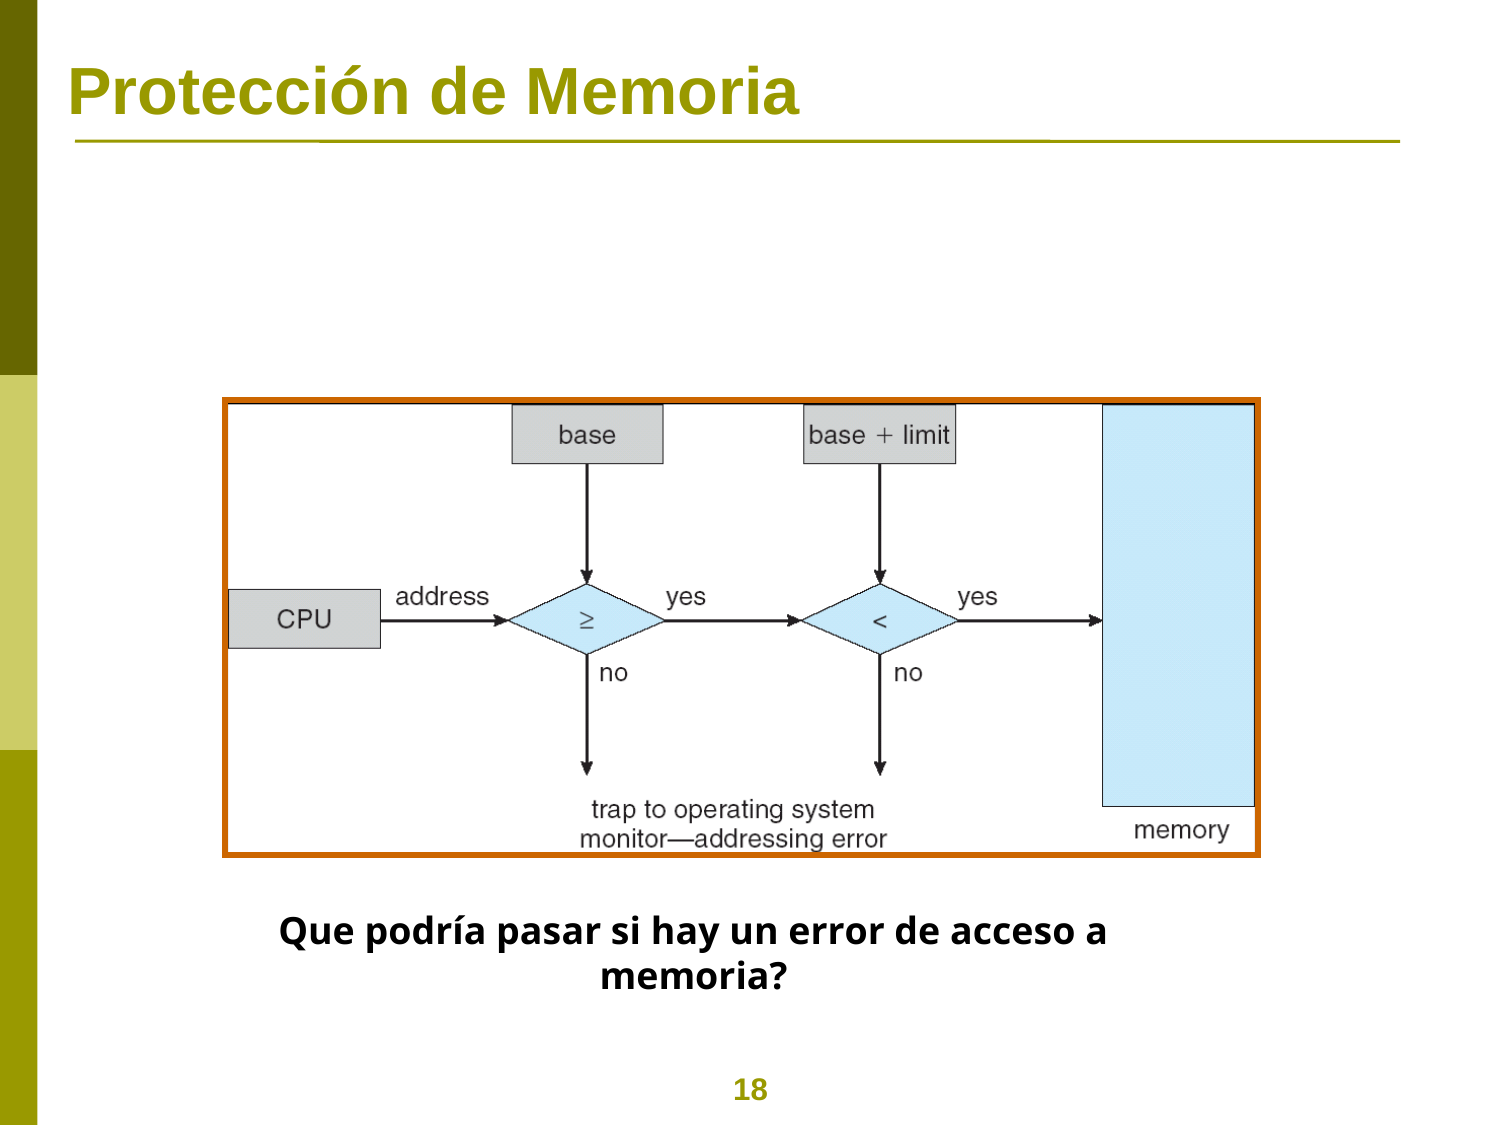

Protección de Memoria
Que podría pasar si hay un error de acceso a memoria?